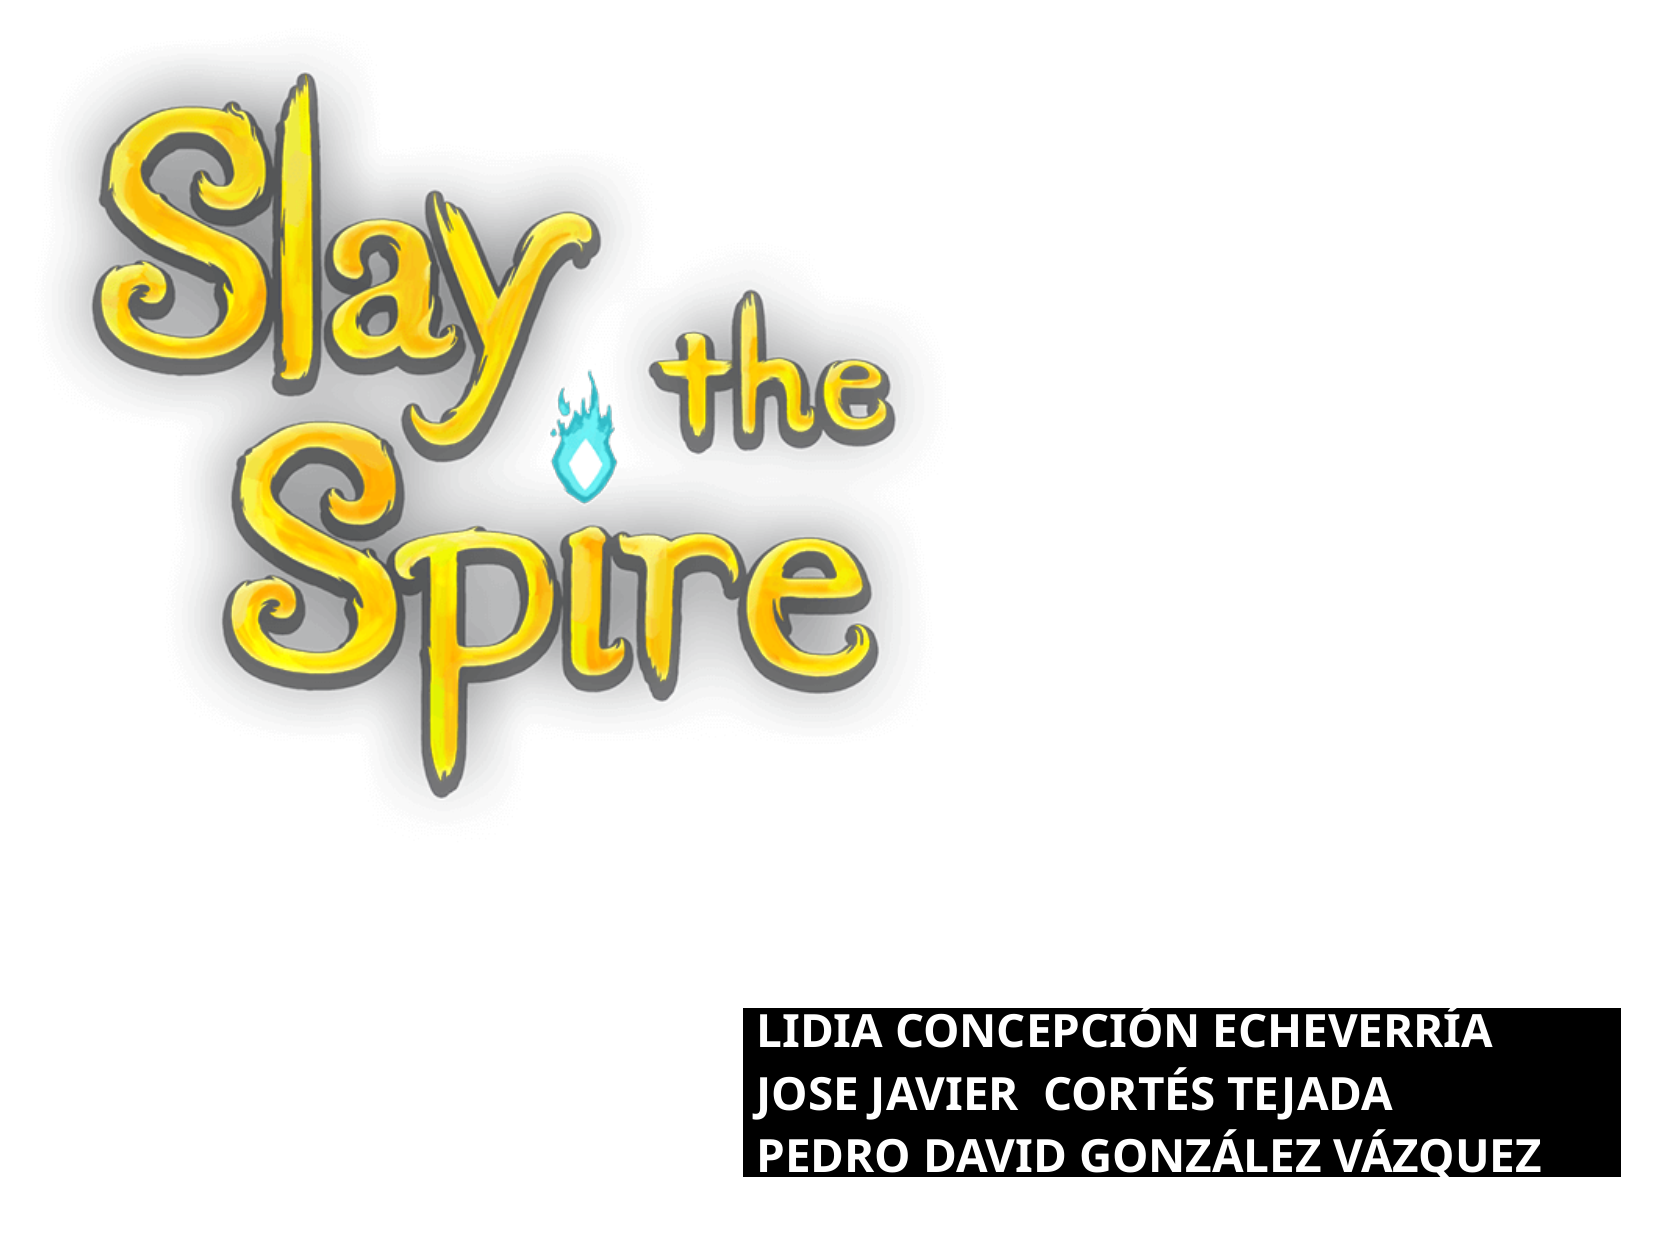

LIDIA CONCEPCIÓN ECHEVERRÍA
JOSE JAVIER CORTÉS TEJADA
PEDRO DAVID GONZÁLEZ VÁZQUEZ